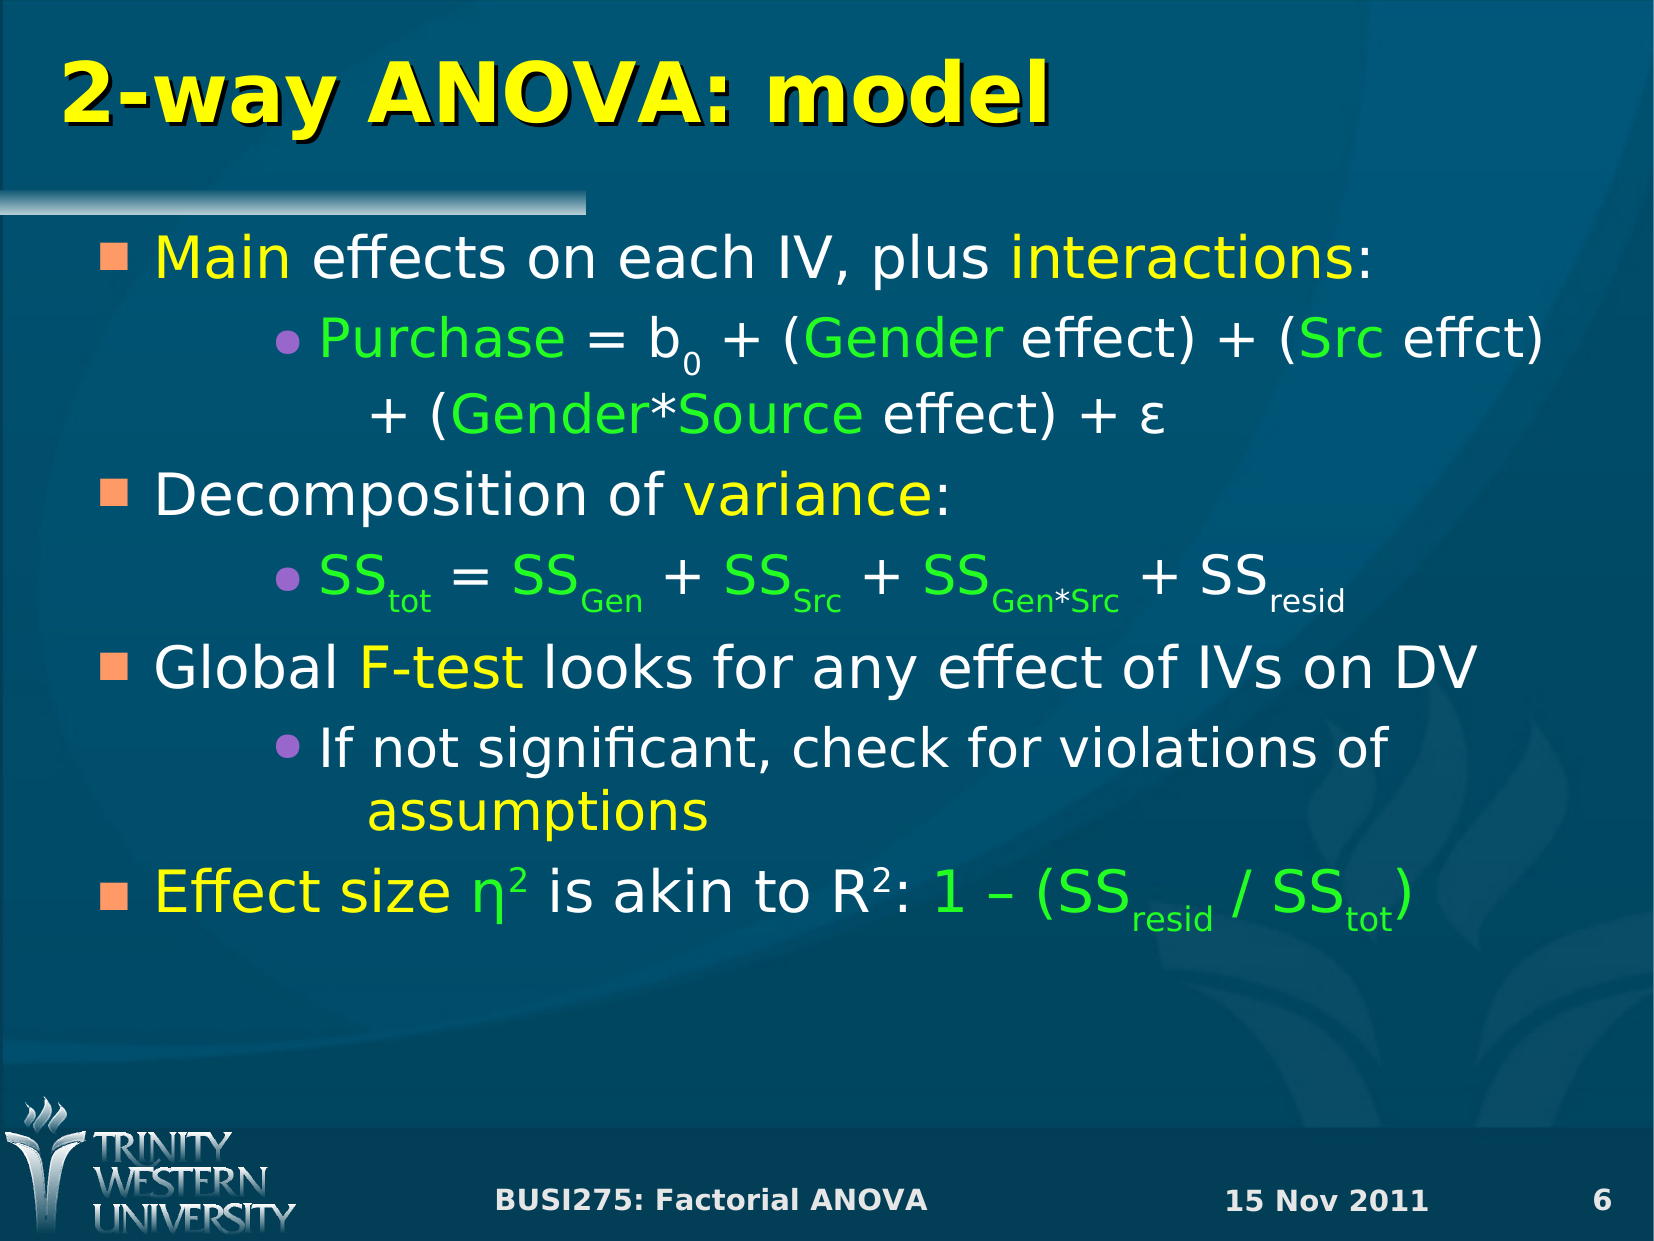

# 2-way ANOVA: model
Main effects on each IV, plus interactions:
Purchase = b0 + (Gender effect) + (Src effct) + (Gender*Source effect) + ε
Decomposition of variance:
SStot = SSGen + SSSrc + SSGen*Src + SSresid
Global F-test looks for any effect of IVs on DV
If not significant, check for violations of assumptions
Effect size η2 is akin to R2: 1 – (SSresid / SStot)
BUSI275: Factorial ANOVA
15 Nov 2011
6